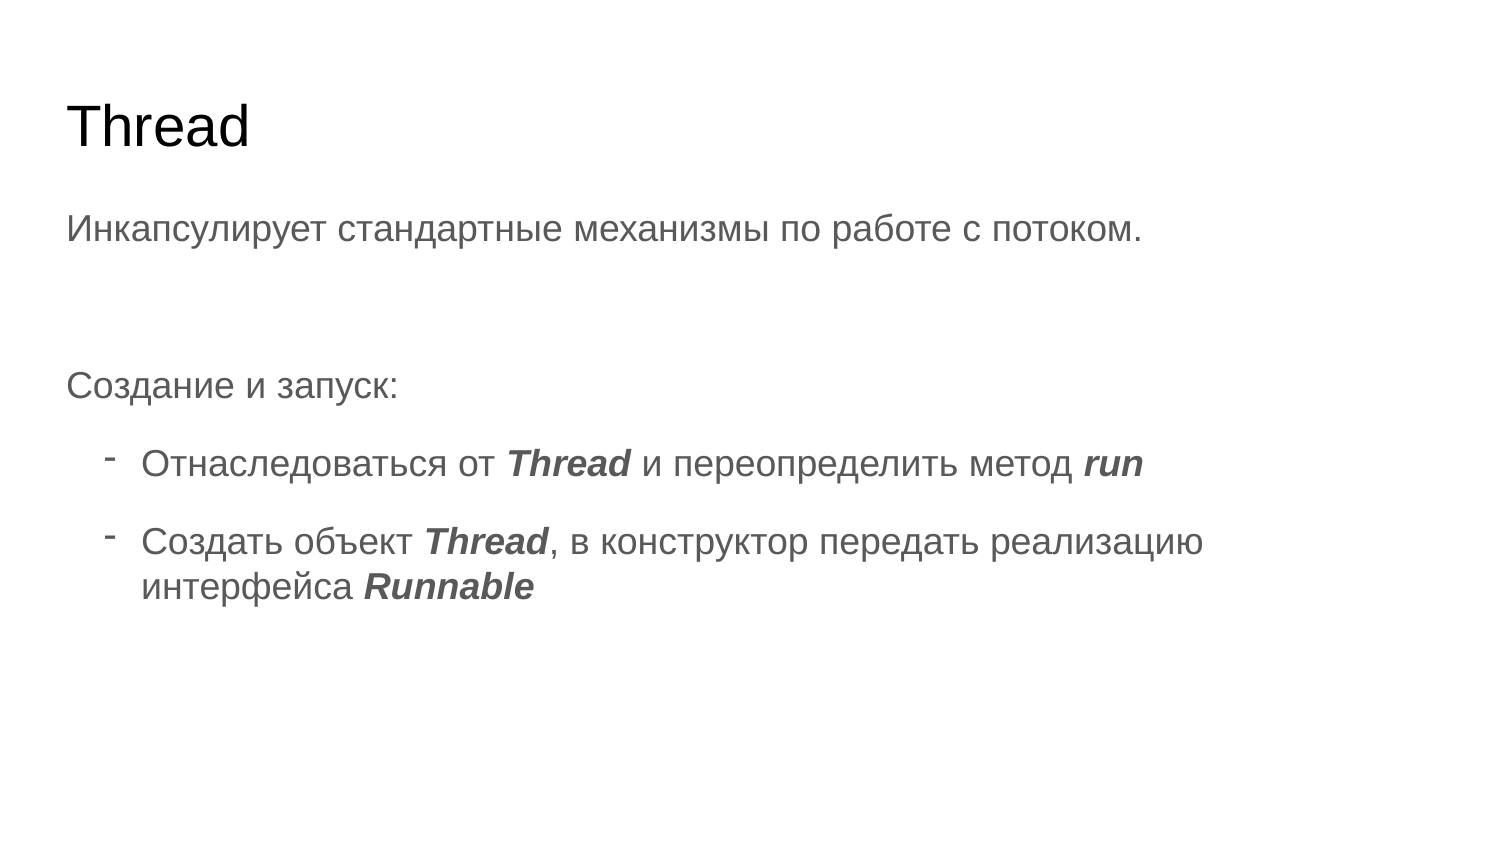

# Thread
Инкапсулирует стандартные механизмы по работе с потоком.
Создание и запуск:
Отнаследоваться от Thread и переопределить метод run
Создать объект Thread, в конструктор передать реализацию интерфейса Runnable